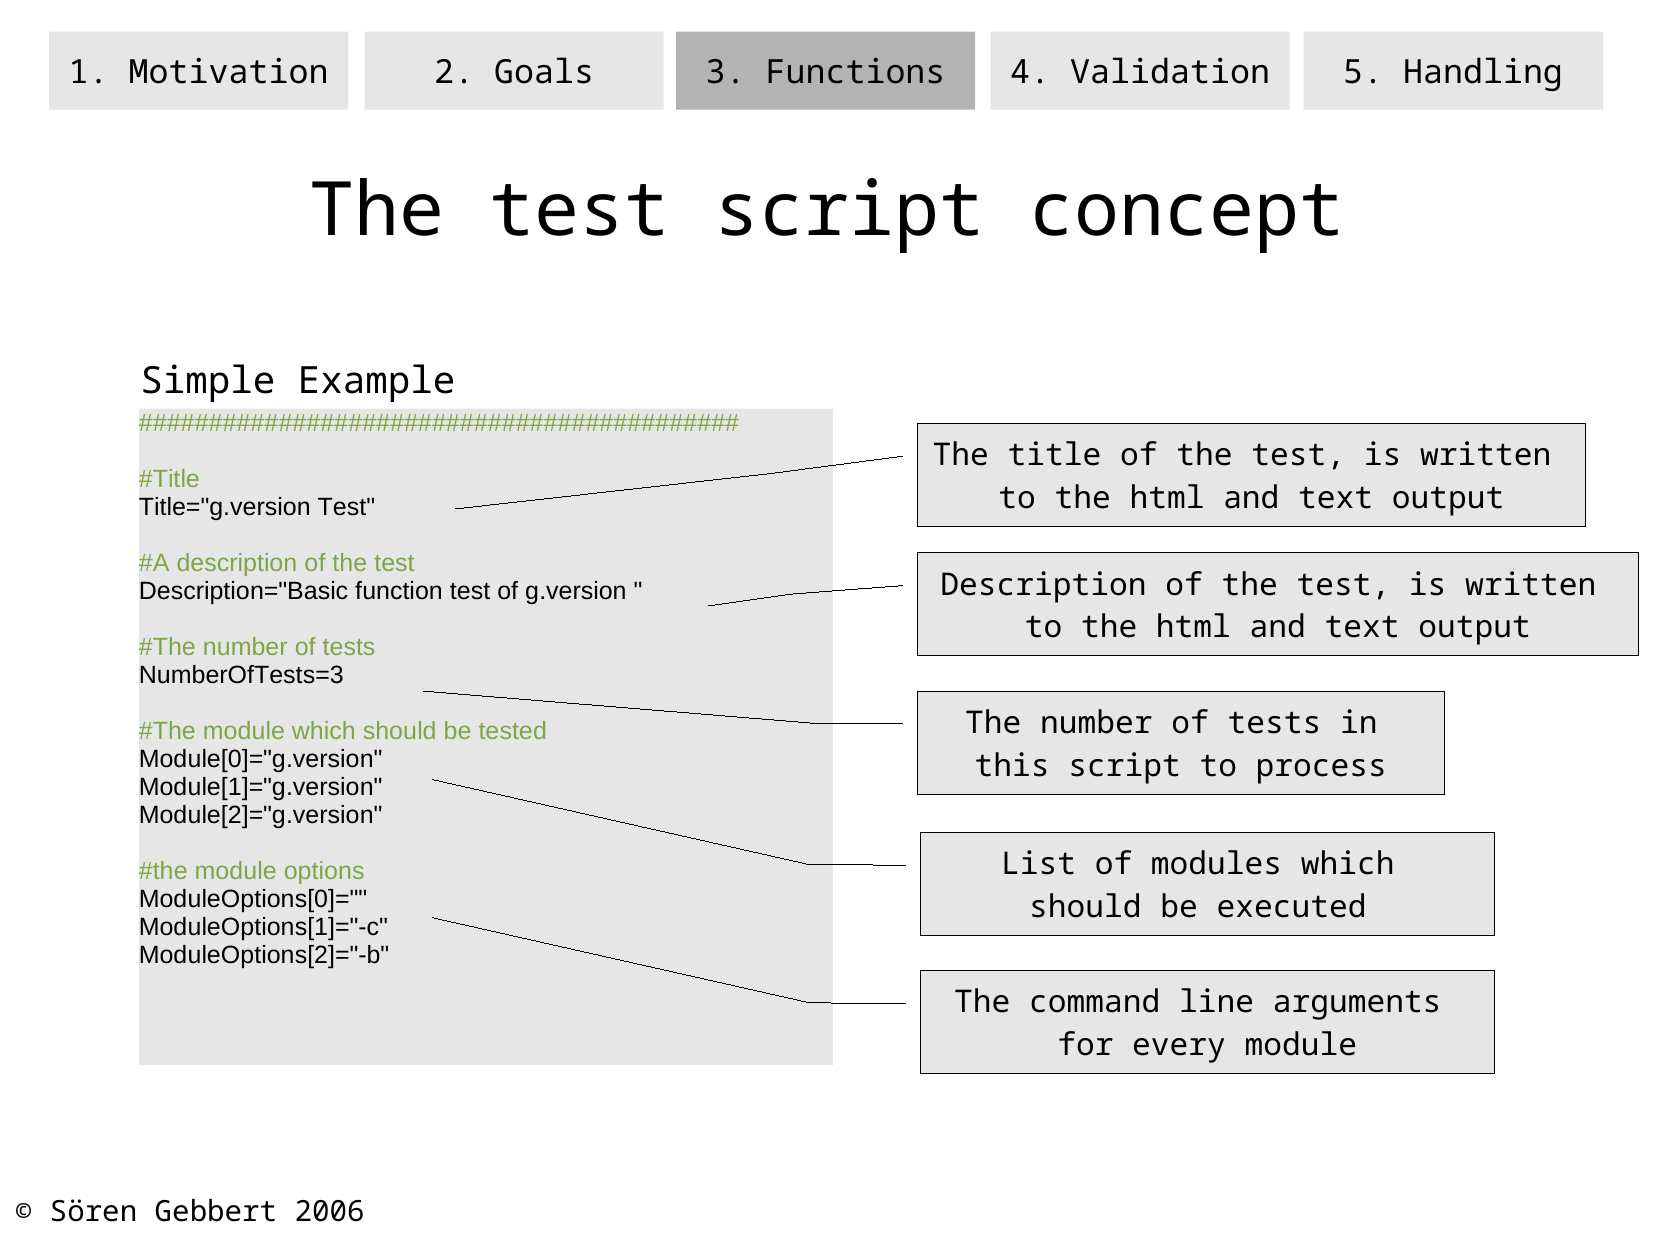

1. Motivation
2. Goals
3. Functions
4. Validation
5. Handling
# The test script concept
Simple Example
###########################################
#Title
Title="g.version Test"
#A description of the test
Description="Basic function test of g.version "
#The number of tests
NumberOfTests=3
#The module which should be tested
Module[0]="g.version"
Module[1]="g.version"
Module[2]="g.version"
#the module options
ModuleOptions[0]=""
ModuleOptions[1]="-c"
ModuleOptions[2]="-b"
The title of the test, is written
to the html and text output
Description of the test, is written
to the html and text output
The number of tests in
this script to process
List of modules which
should be executed
The command line arguments
for every module
© Sören Gebbert 2006